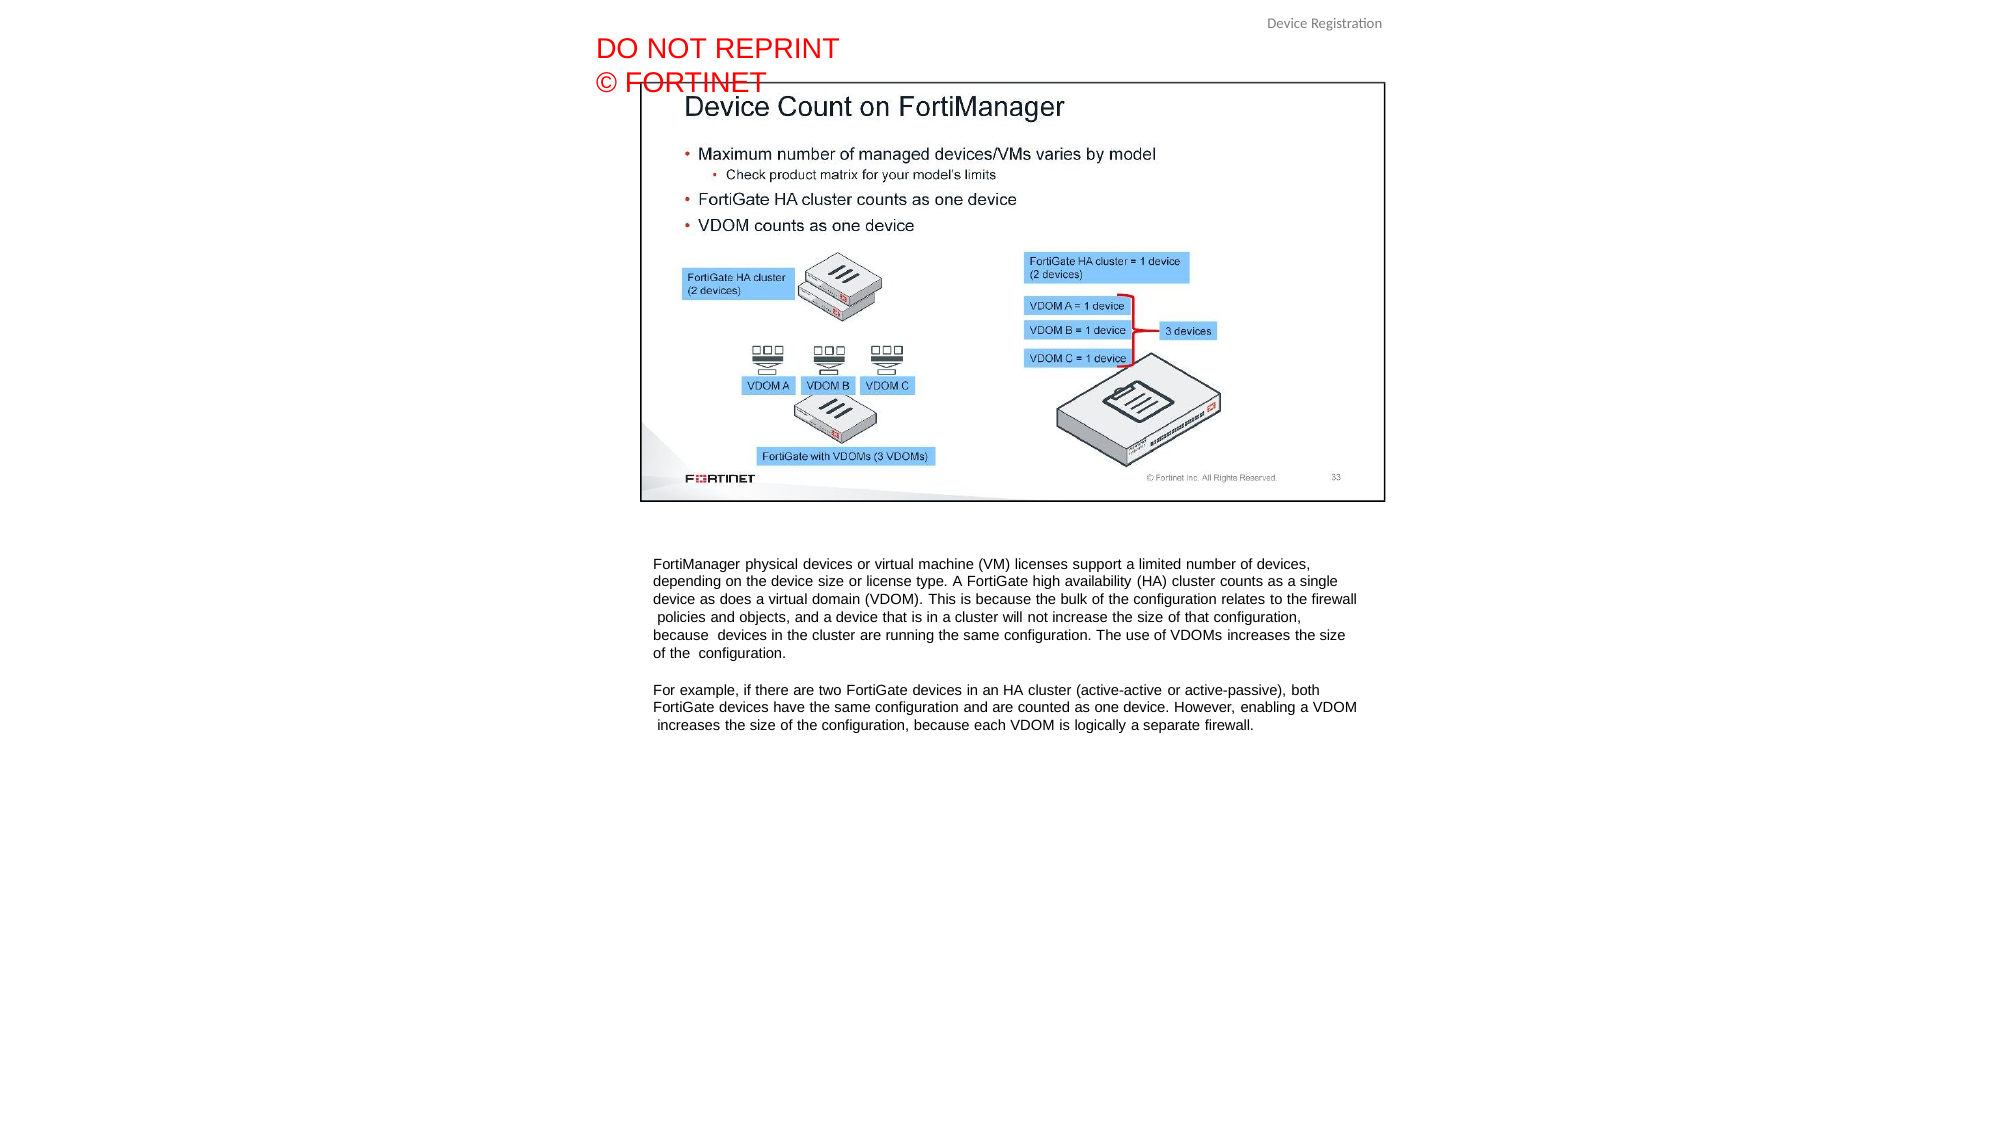

Device Registration
DO NOT REPRINT
© FORTINET
FortiManager physical devices or virtual machine (VM) licenses support a limited number of devices, depending on the device size or license type. A FortiGate high availability (HA) cluster counts as a single device as does a virtual domain (VDOM). This is because the bulk of the configuration relates to the firewall policies and objects, and a device that is in a cluster will not increase the size of that configuration, because devices in the cluster are running the same configuration. The use of VDOMs increases the size of the configuration.
For example, if there are two FortiGate devices in an HA cluster (active-active or active-passive), both FortiGate devices have the same configuration and are counted as one device. However, enabling a VDOM increases the size of the configuration, because each VDOM is logically a separate firewall.
FortiManager 6.2 Study Guide